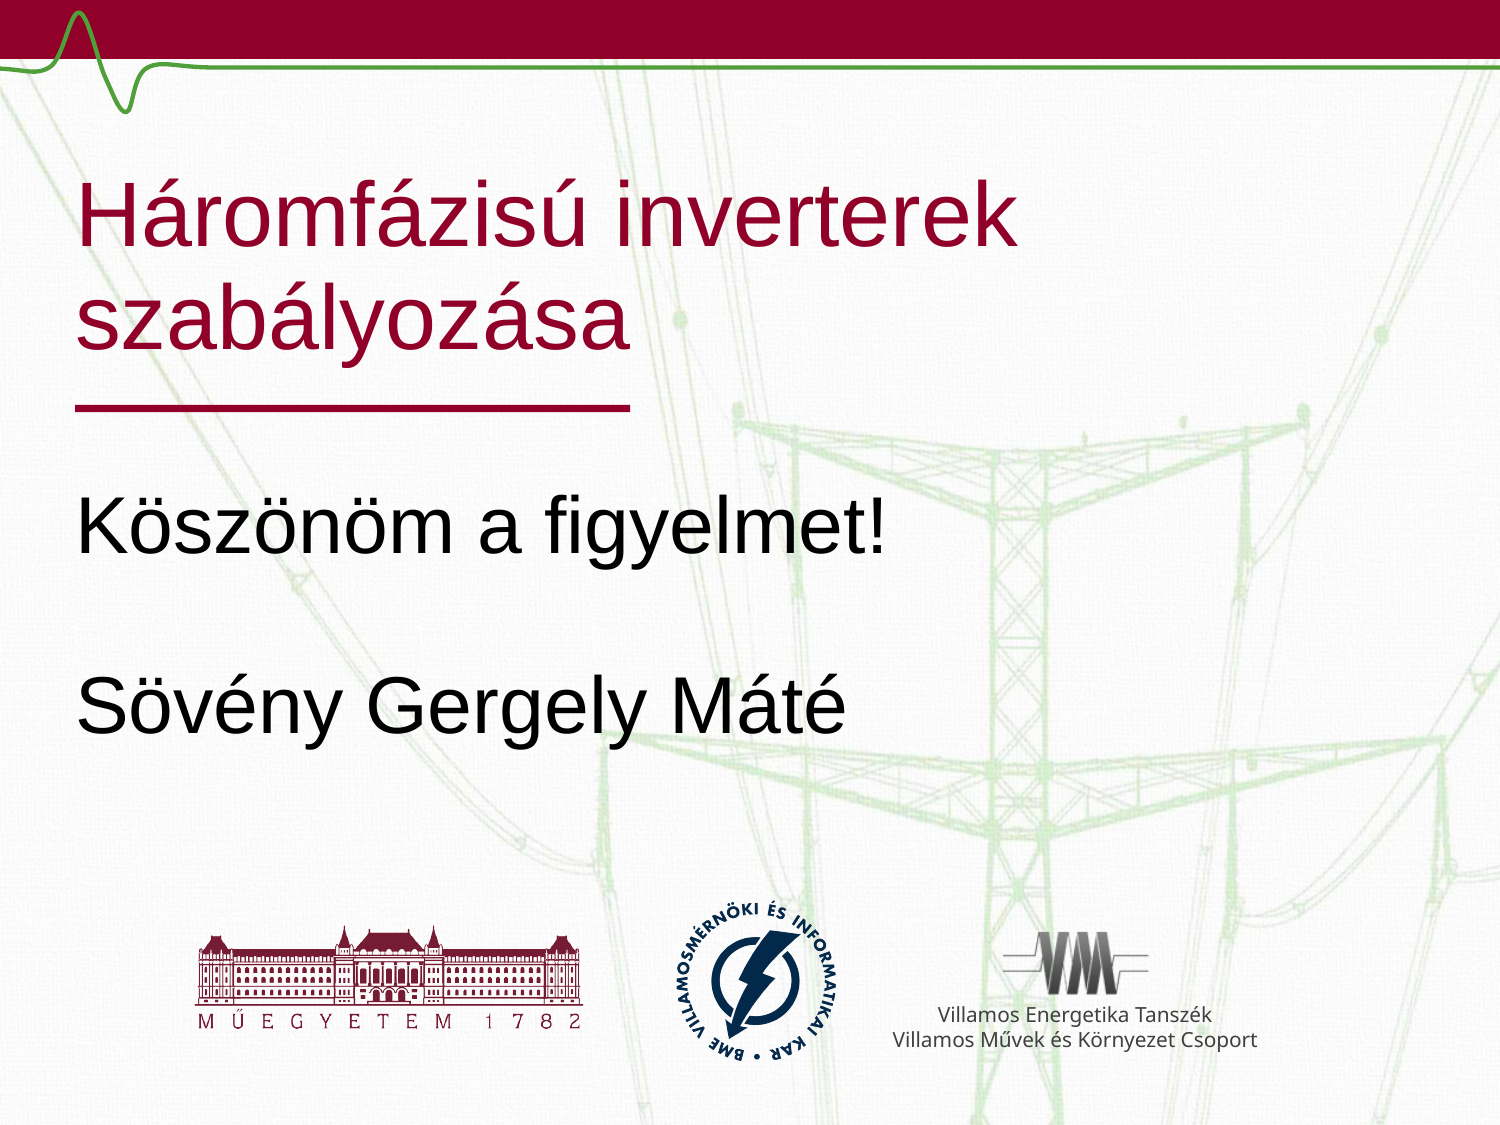

# Háromfázisú inverterek szabályozása
Köszönöm a figyelmet!
Sövény Gergely Máté
Villamos Energetika Tanszék
Villamos Művek és Környezet Csoport